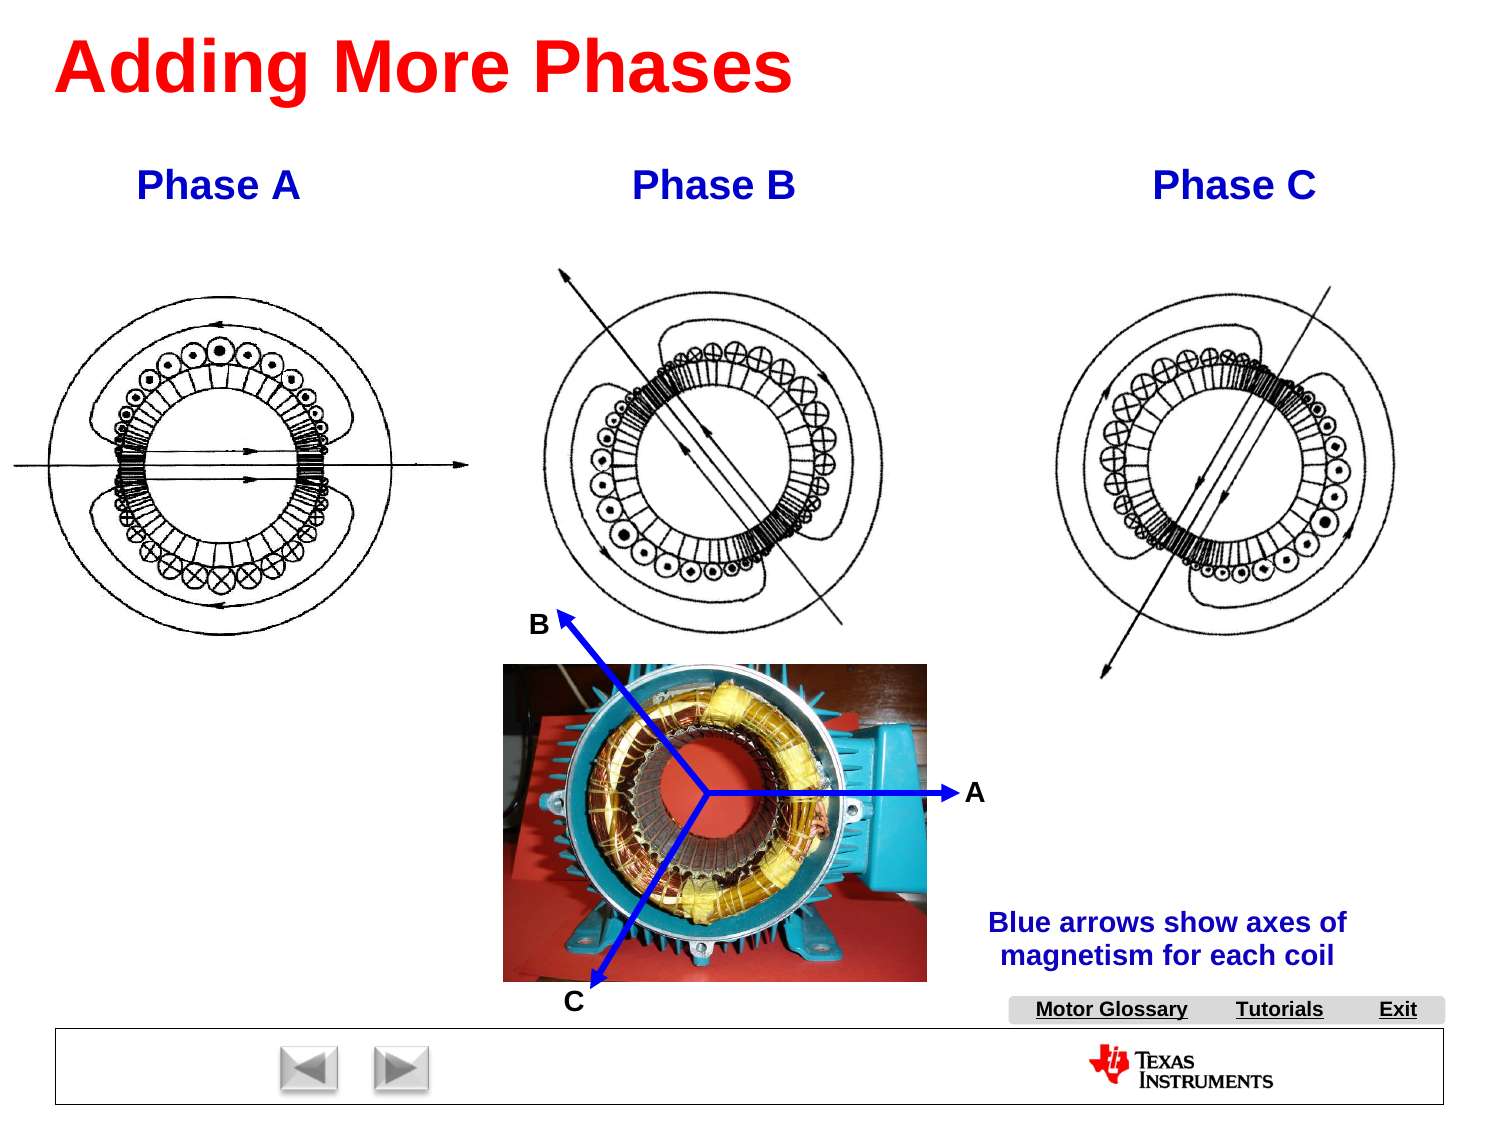

# Adding More Phases
Phase A
Phase C
Phase B
B
A
Blue arrows show axes of magnetism for each coil
C